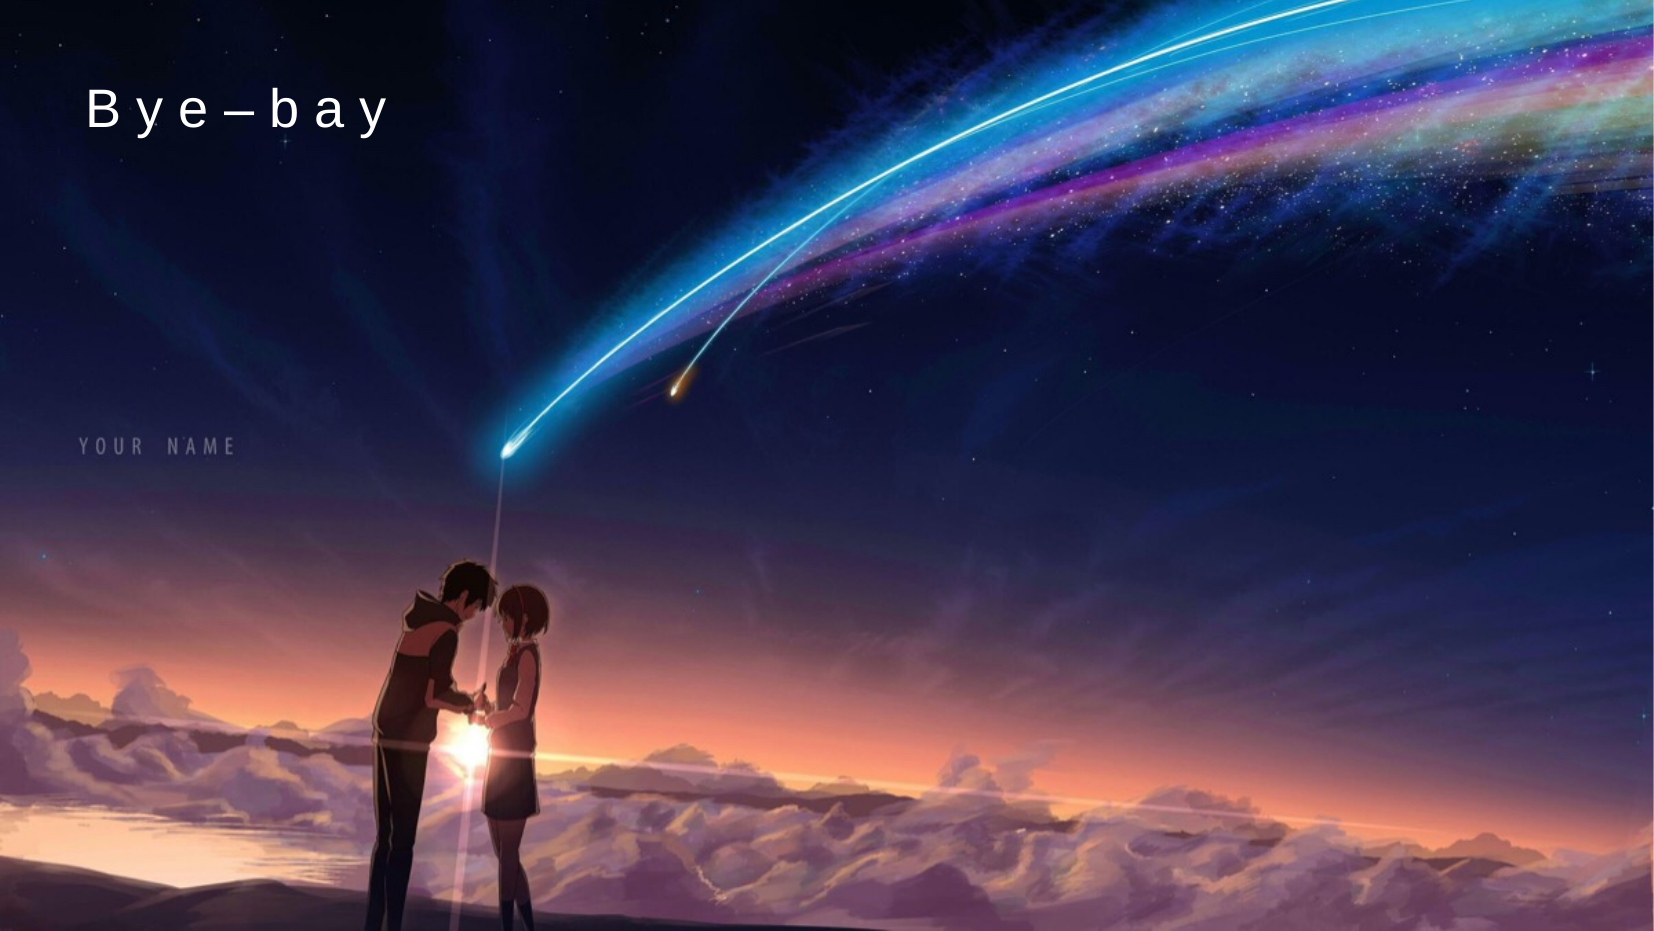

B y e – b a y